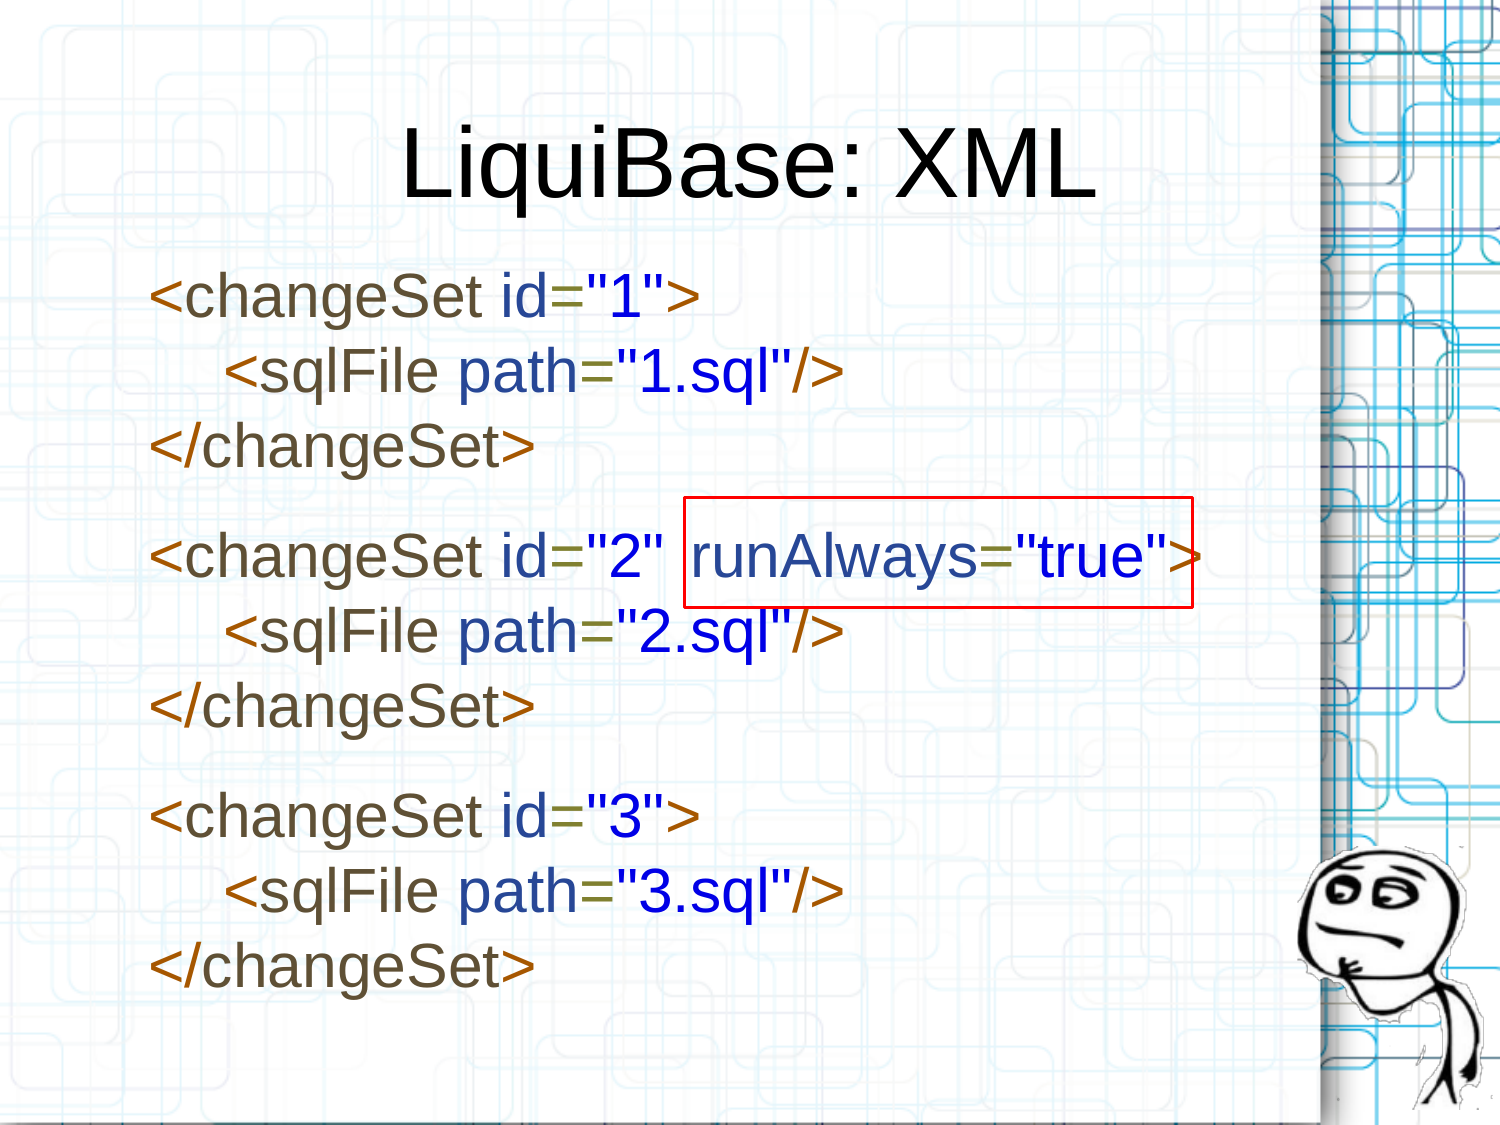

# LiquiBase: XML
<changeSet id="1">
<sqlFile path="1.sql"/>
</changeSet>
<changeSet id="2"	 runAlways="true">
<sqlFile path="2.sql"/>
</changeSet>
<changeSet id="3">
<sqlFile path="3.sql"/>
</changeSet>